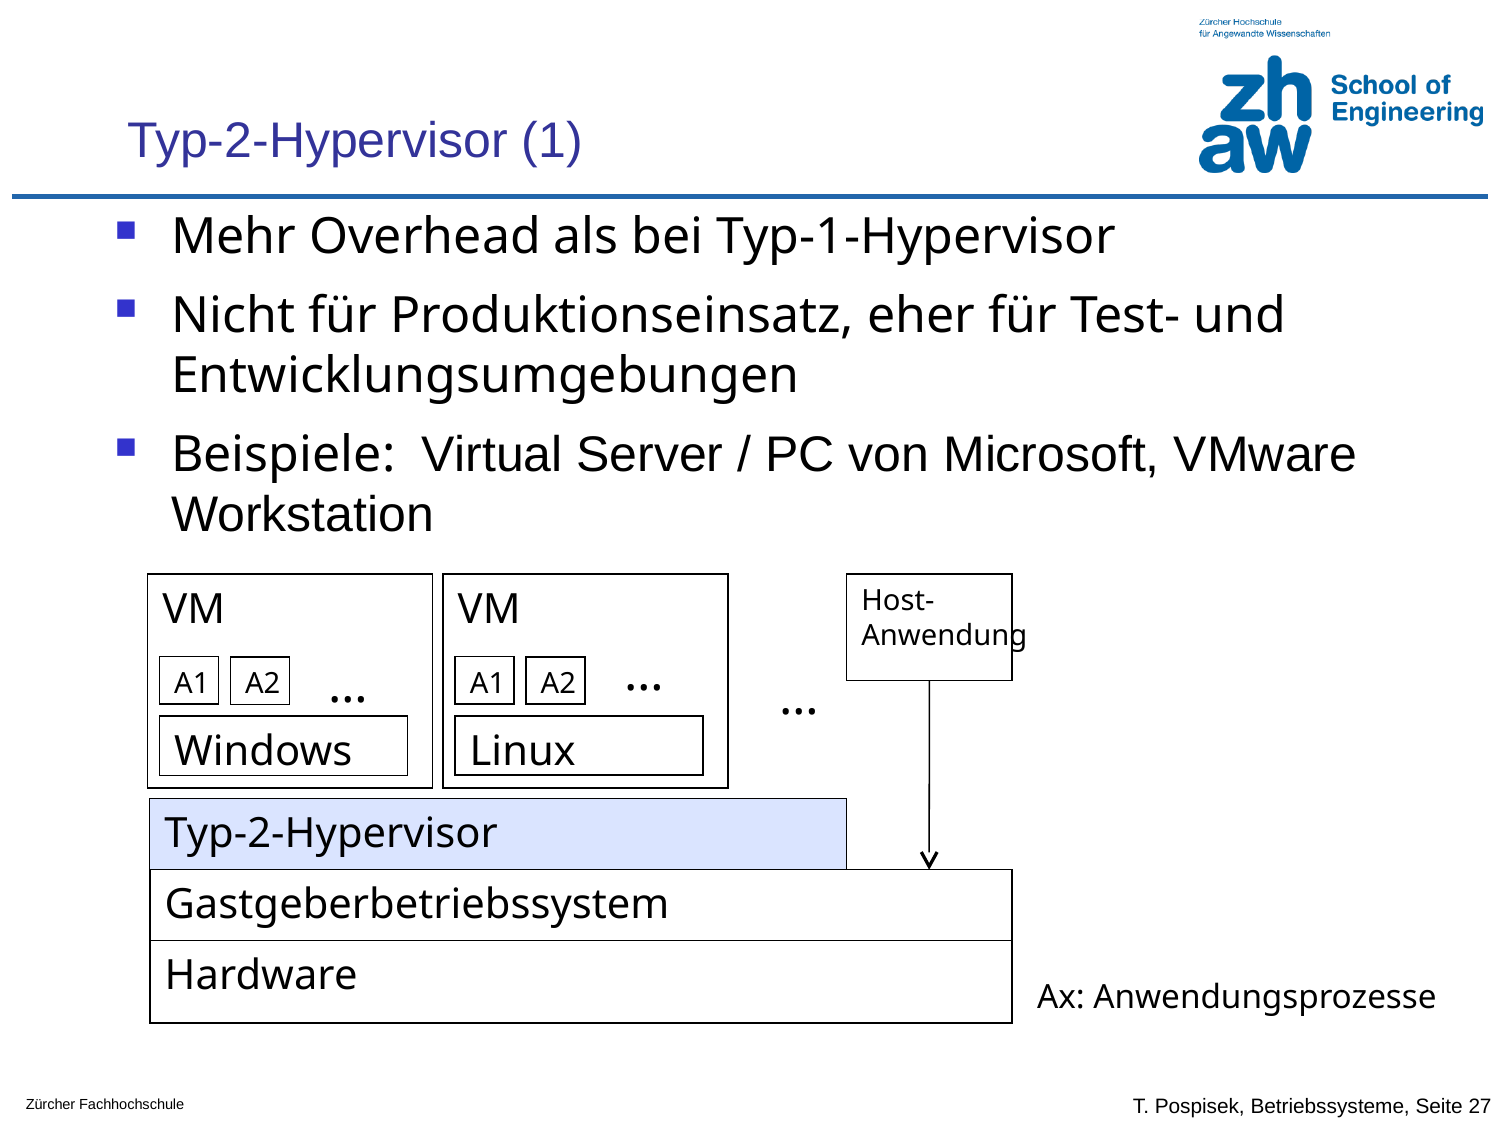

# Typ-2-Hypervisor (1)
Mehr Overhead als bei Typ-1-Hypervisor
Nicht für Produktionseinsatz, eher für Test- und Entwicklungsumgebungen
Beispiele: Virtual Server / PC von Microsoft, VMware Workstation
VM
…
A1
A2
Windows
VM
Host-
Anwendung
…
A1
A2
…
Linux
Typ-2-Hypervisor
Gastgeberbetriebssystem
Hardware
Ax: Anwendungsprozesse